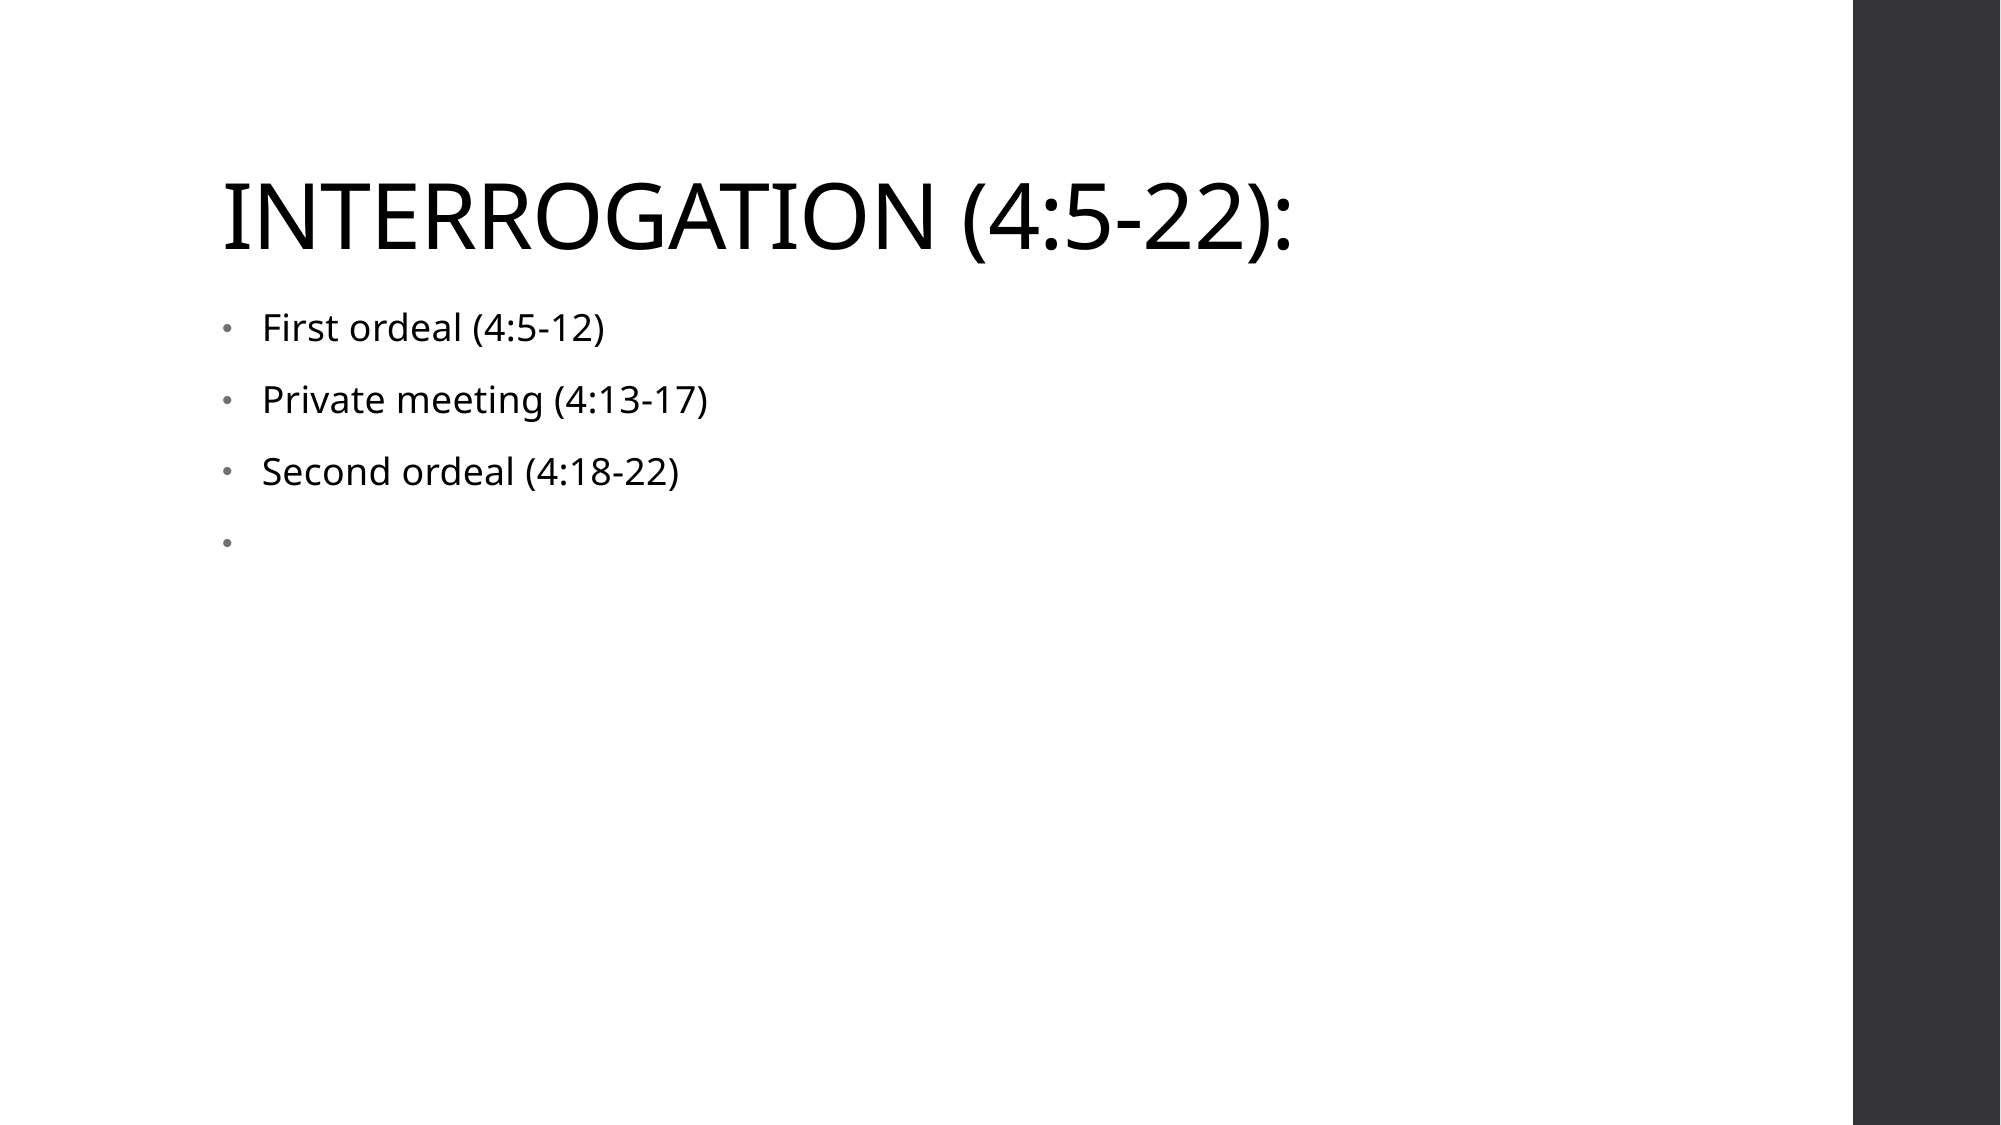

# INTERROGATION (4:5-22):
 First ordeal (4:5-12)
 Private meeting (4:13-17)
 Second ordeal (4:18-22)